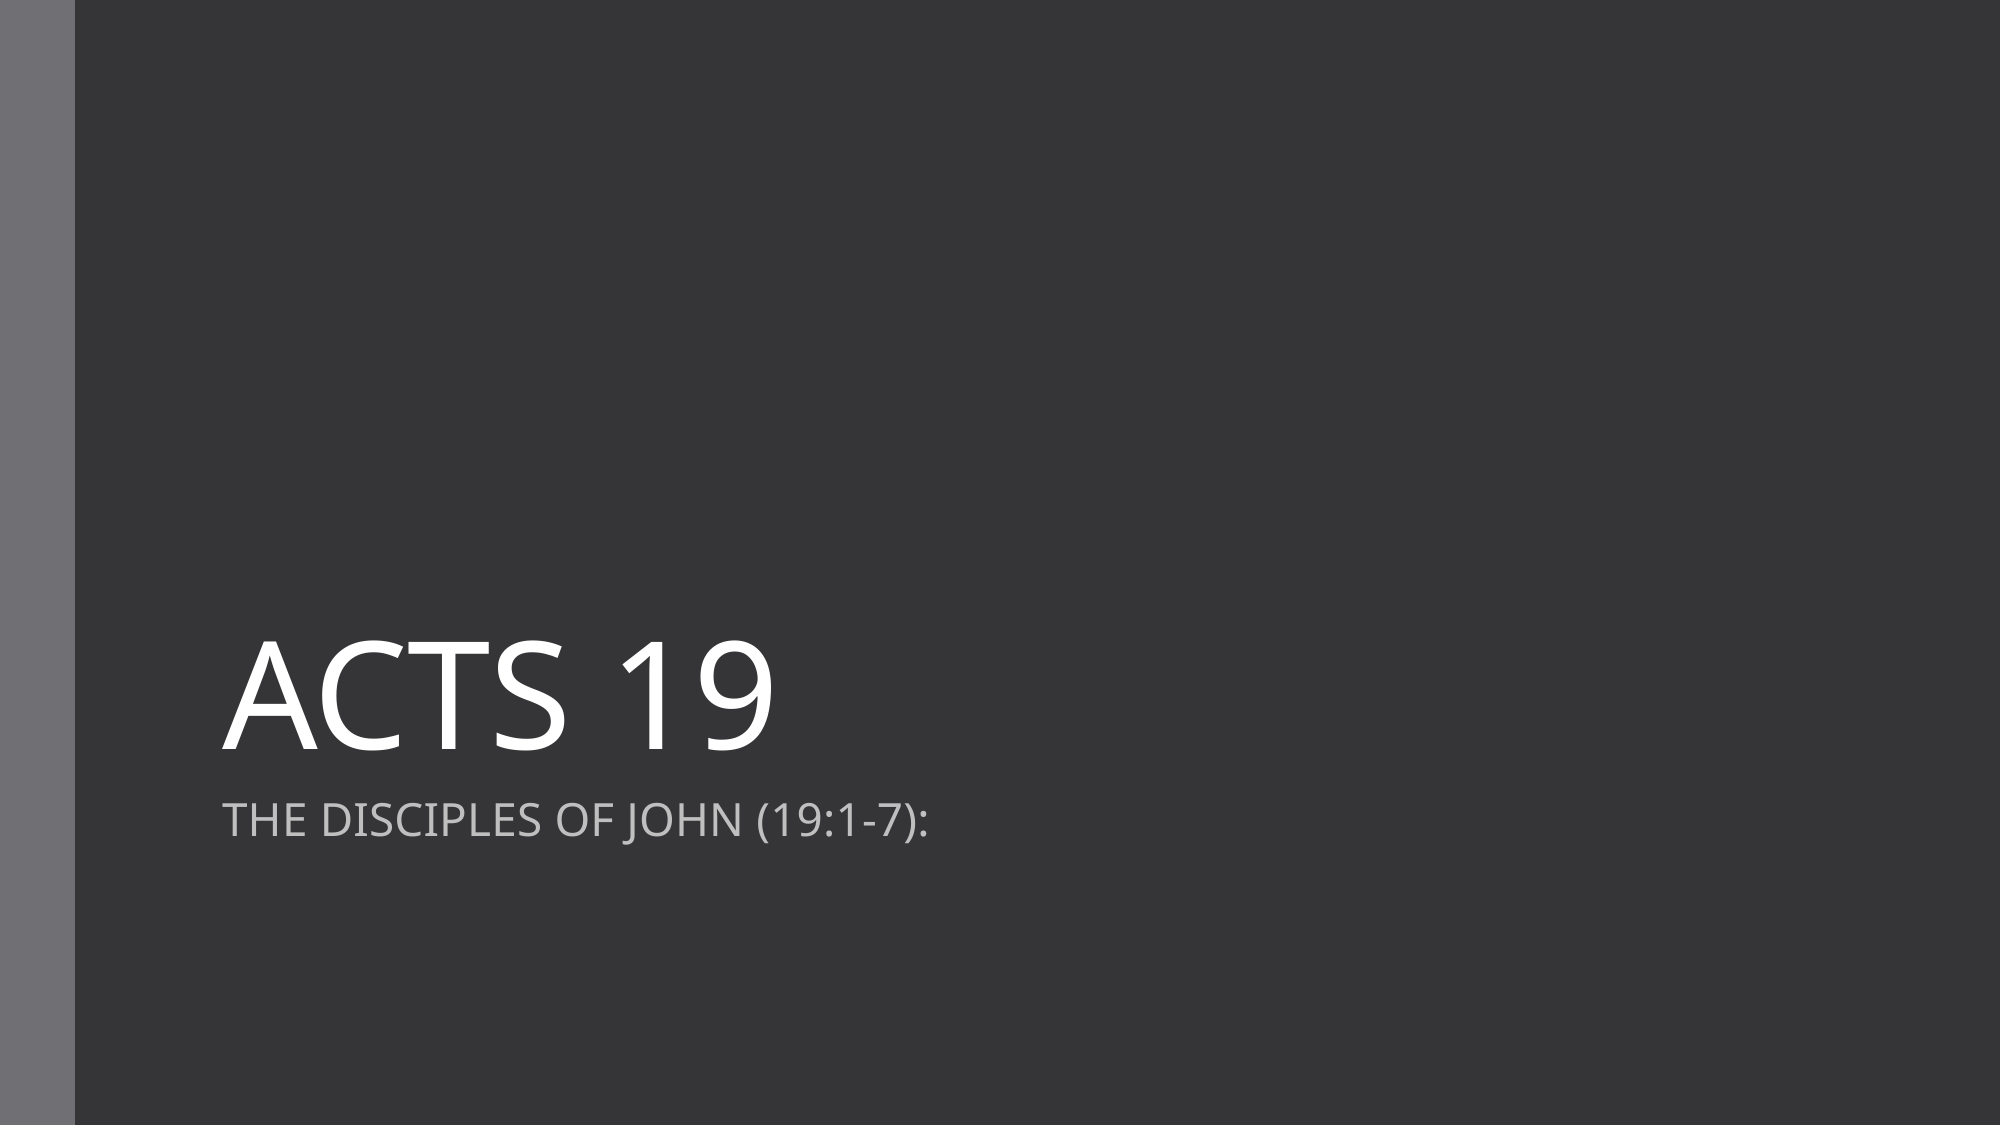

# ACTS 19
THE DISCIPLES OF JOHN (19:1-7):